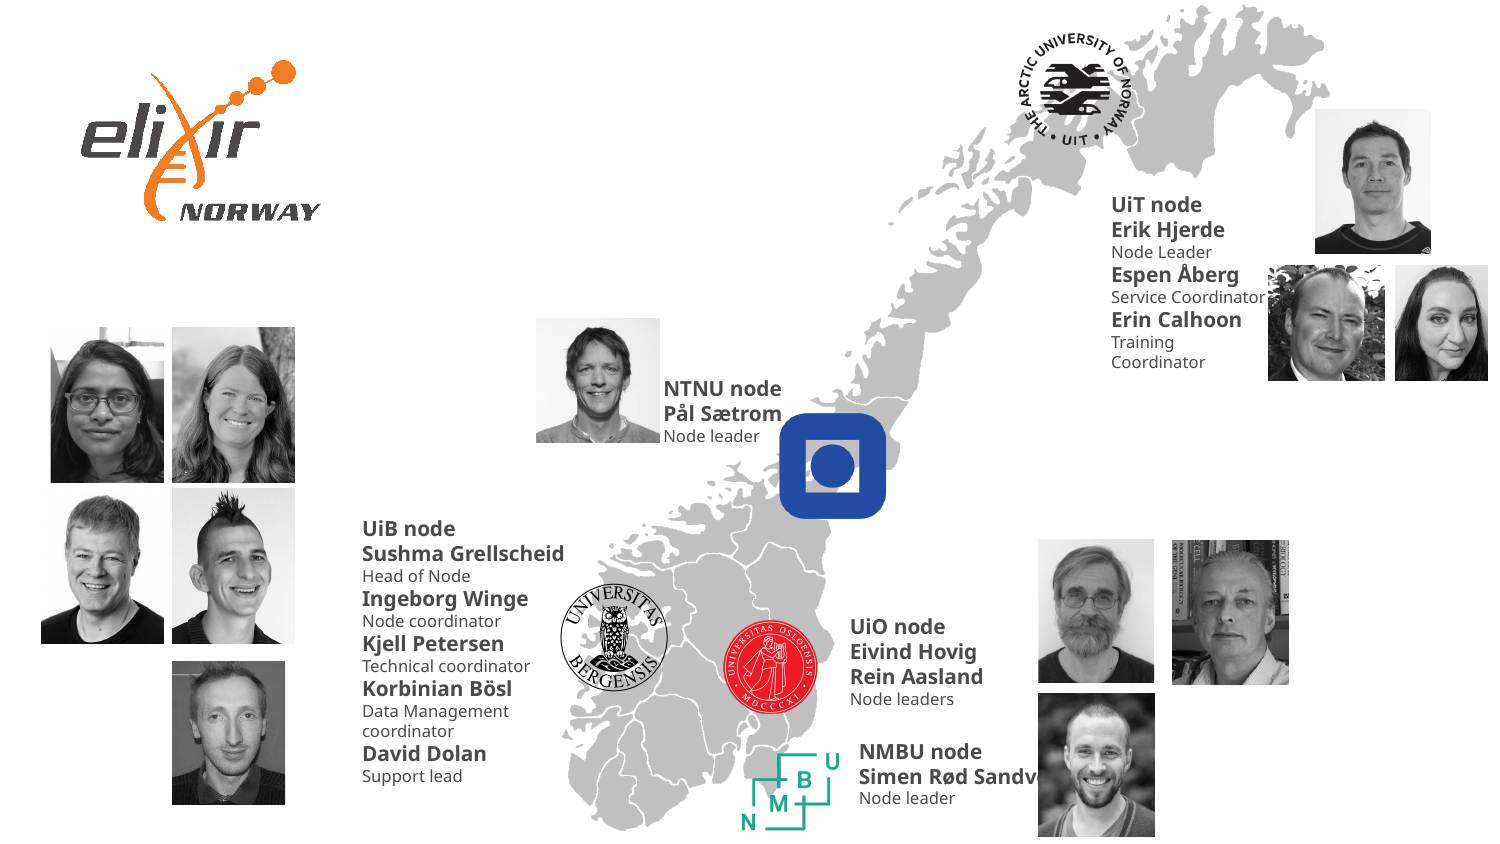

UiT node
Erik Hjerde
Node Leader
Espen Åberg
Service Coordinator
Erin Calhoon
Training Coordinator
NTNU node
Pål Sætrom
Node leader
UiB node
Sushma Grellscheid
Head of Node
Ingeborg Winge
Node coordinator
Kjell Petersen
Technical coordinator
Korbinian Bösl
Data Management
coordinator
David Dolan
Support lead
UiO node
Eivind Hovig
Rein Aasland
Node leaders
NMBU node
Simen Rød Sandve
Node leader